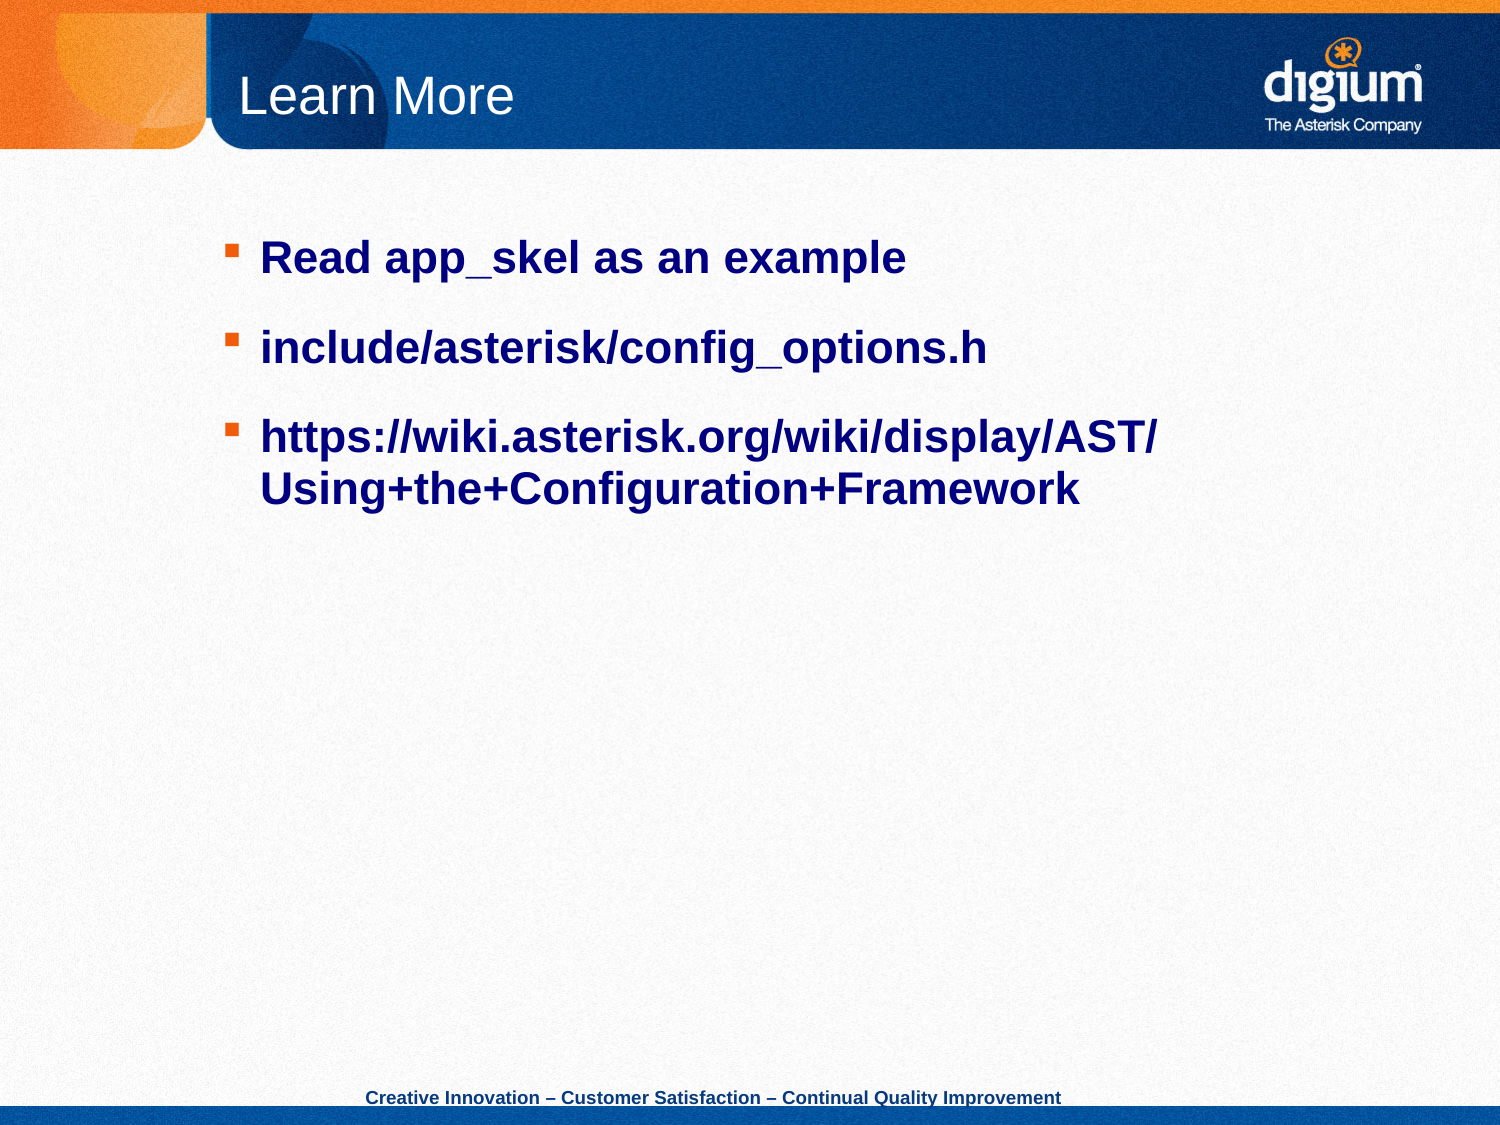

# Learn More
Read app_skel as an example
include/asterisk/config_options.h
https://wiki.asterisk.org/wiki/display/AST/Using+the+Configuration+Framework